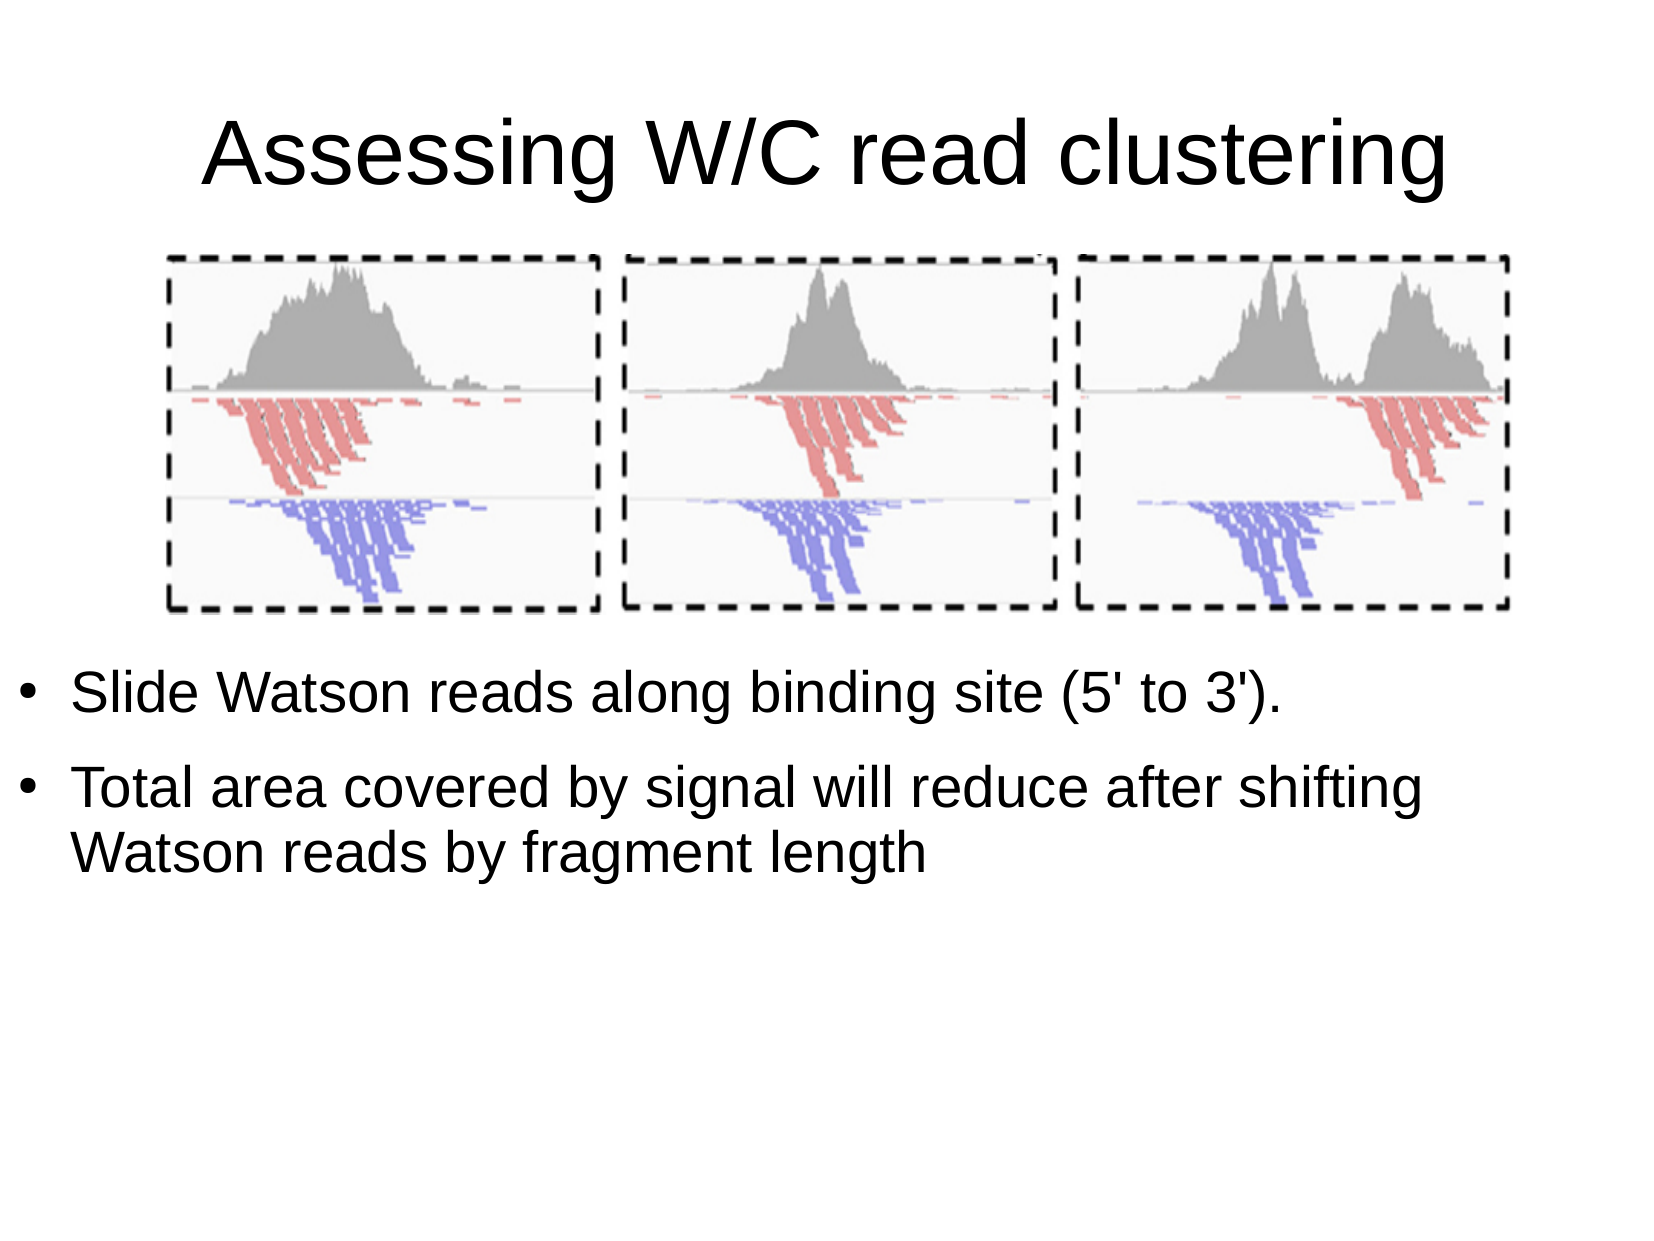

# Assessing W/C read clustering
Slide Watson reads along binding site (5' to 3').
Total area covered by signal will reduce after shifting Watson reads by fragment length